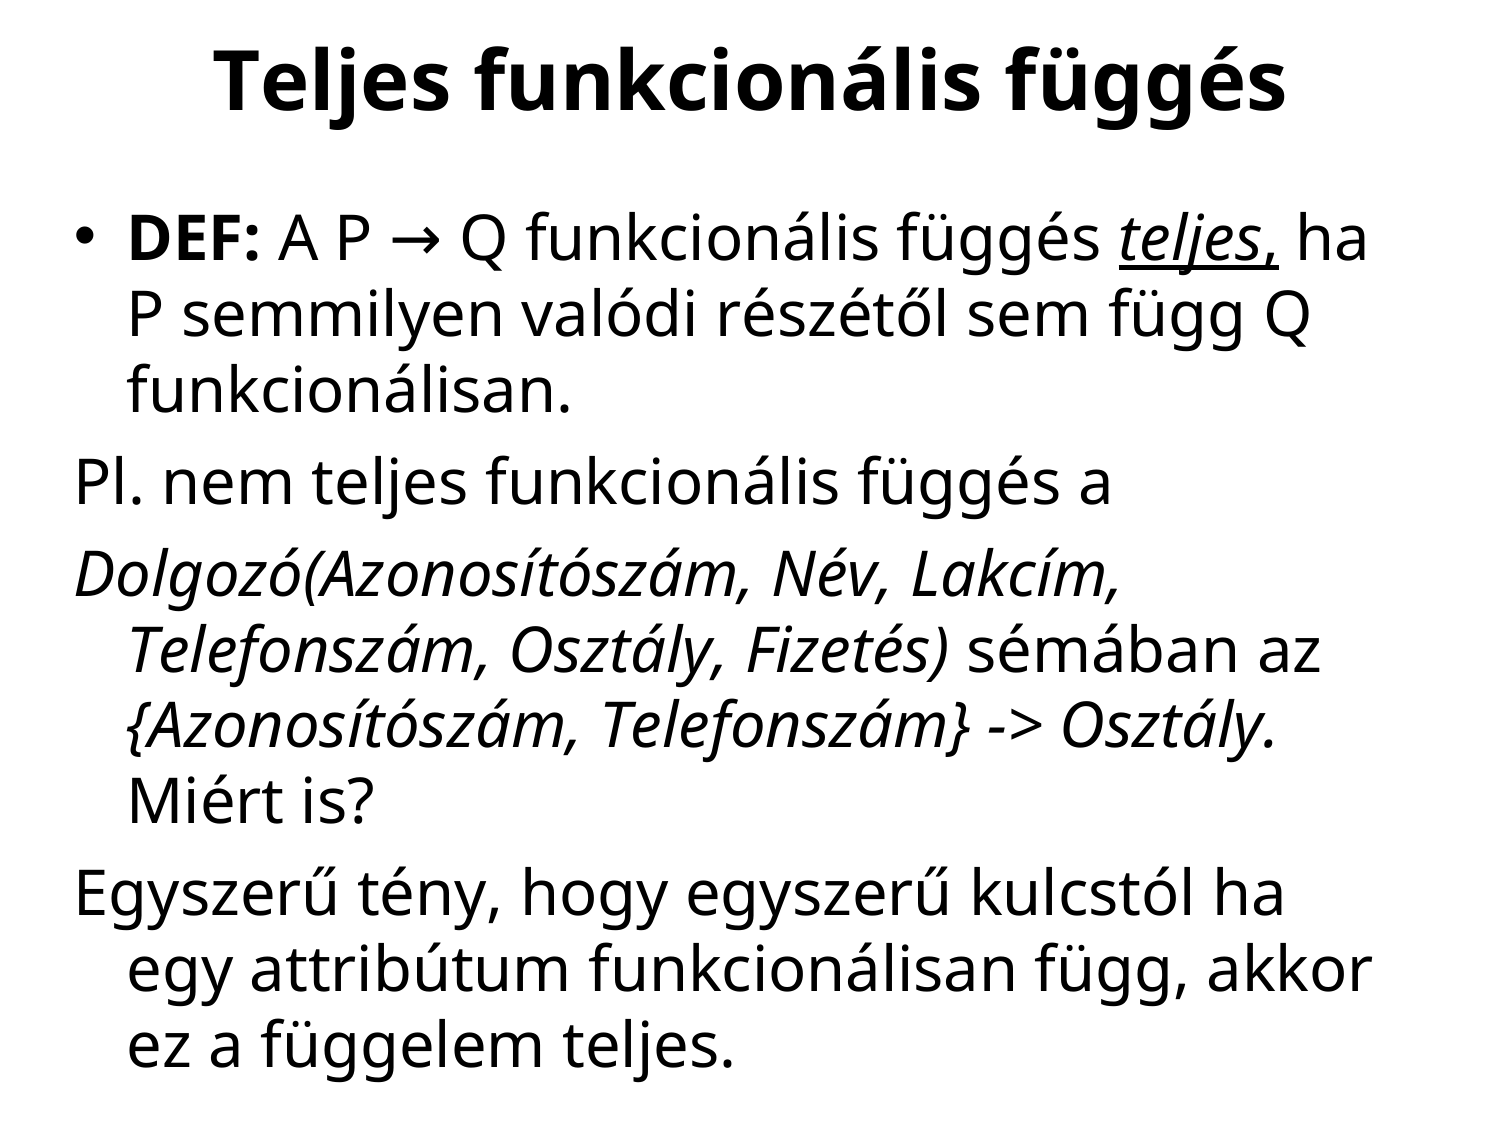

# Teljes funkcionális függés
DEF: A P → Q funkcionális függés teljes, ha P semmilyen valódi részétől sem függ Q funkcionálisan.
Pl. nem teljes funkcionális függés a
Dolgozó(Azonosítószám, Név, Lakcím, Telefonszám, Osztály, Fizetés) sémában az {Azonosítószám, Telefonszám} -> Osztály. Miért is?
Egyszerű tény, hogy egyszerű kulcstól ha egy attribútum funkcionálisan függ, akkor ez a függelem teljes.